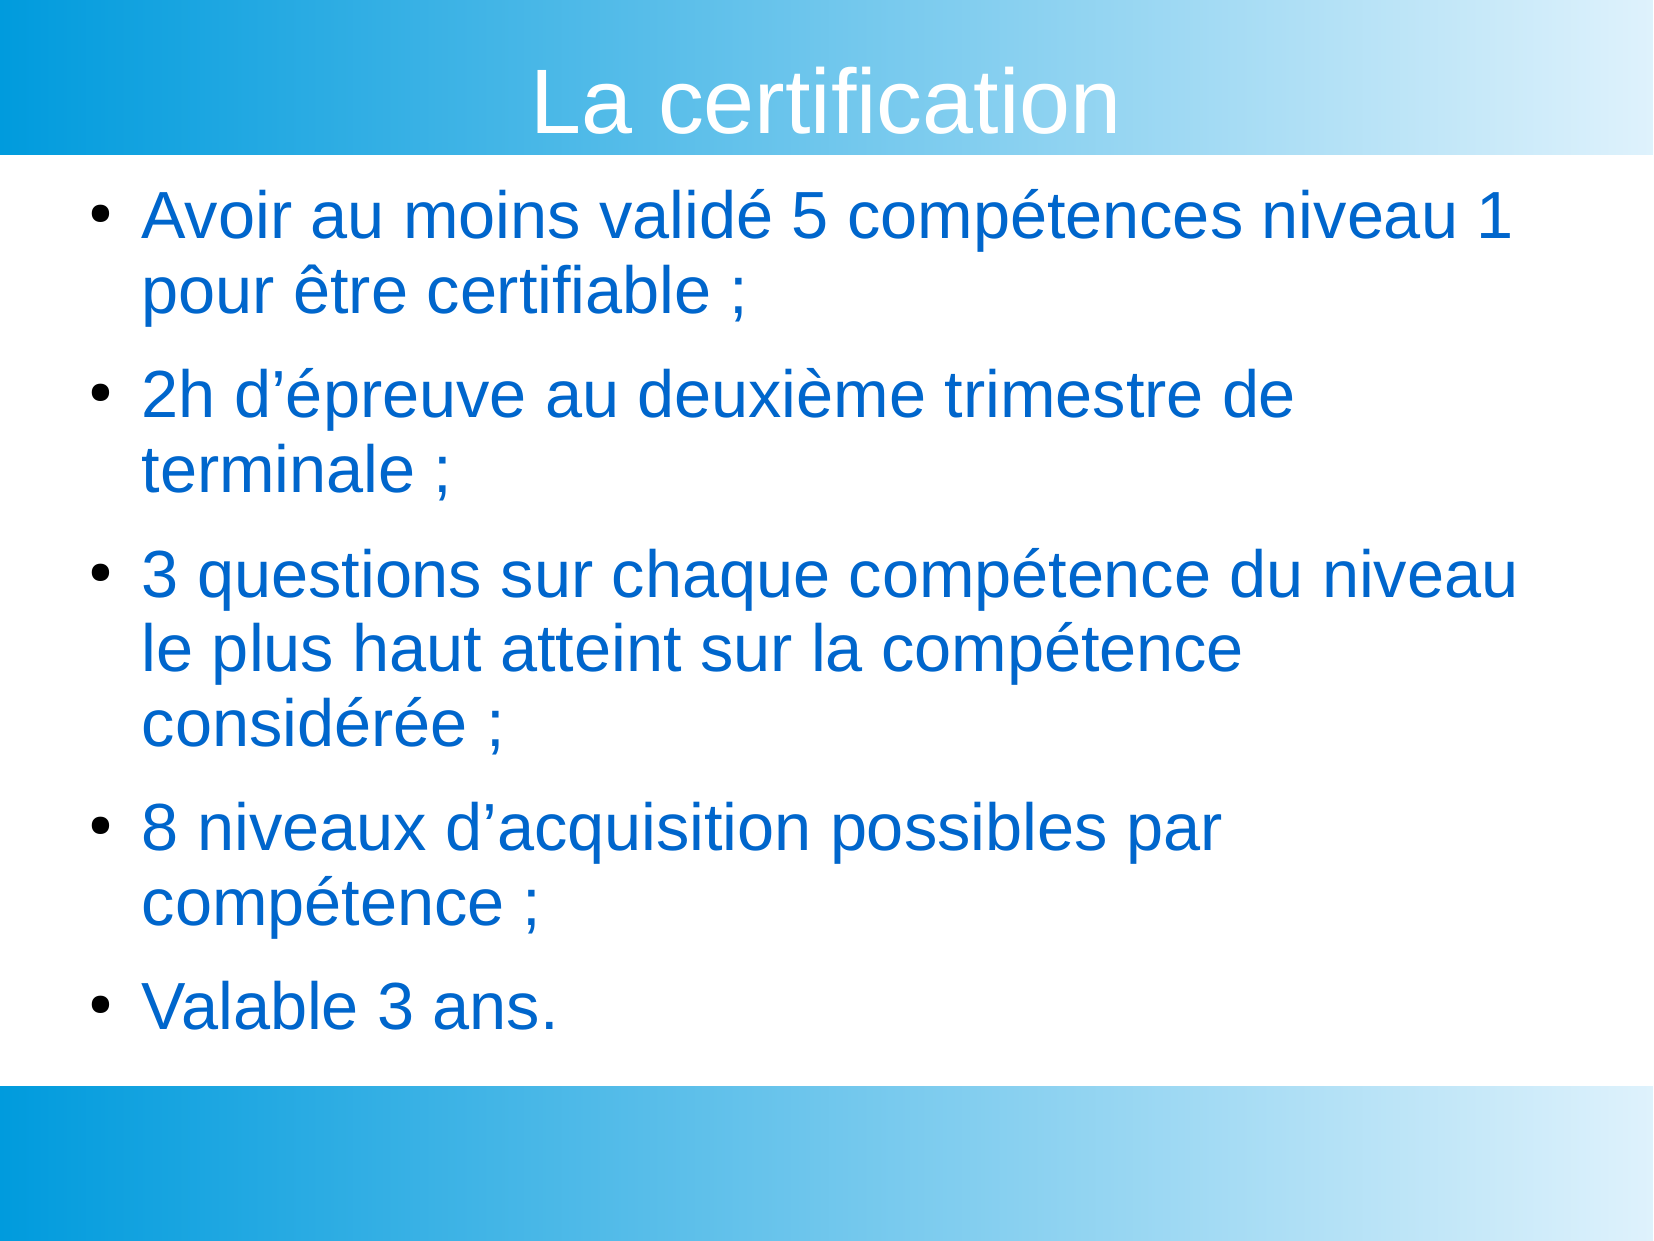

# La certification
Avoir au moins validé 5 compétences niveau 1 pour être certifiable ;
2h d’épreuve au deuxième trimestre de terminale ;
3 questions sur chaque compétence du niveau le plus haut atteint sur la compétence considérée ;
8 niveaux d’acquisition possibles par compétence ;
Valable 3 ans.